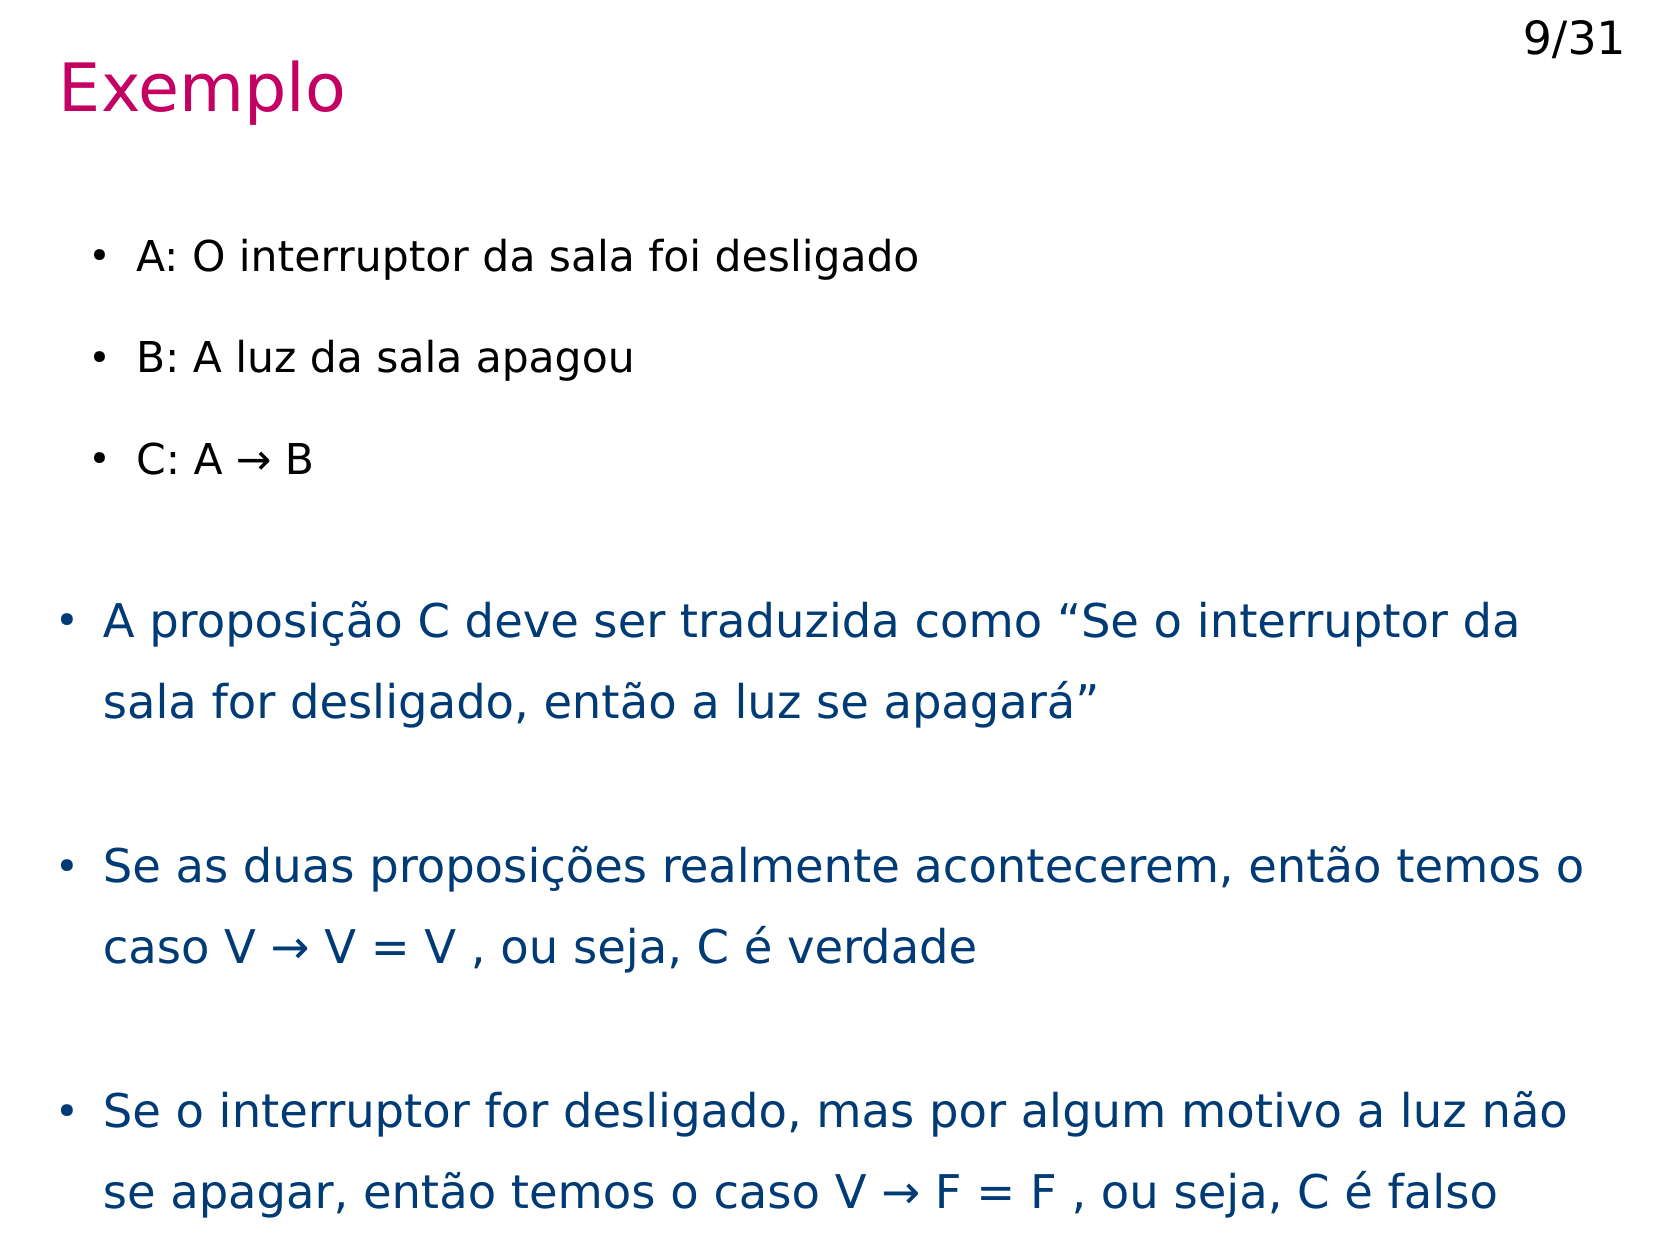

9
# Exemplo
A: O interruptor da sala foi desligado
B: A luz da sala apagou
C: A → B
A proposição C deve ser traduzida como “Se o interruptor da sala for desligado, então a luz se apagará”
Se as duas proposições realmente acontecerem, então temos o caso V → V = V , ou seja, C é verdade
Se o interruptor for desligado, mas por algum motivo a luz não se apagar, então temos o caso V → F = F , ou seja, C é falso